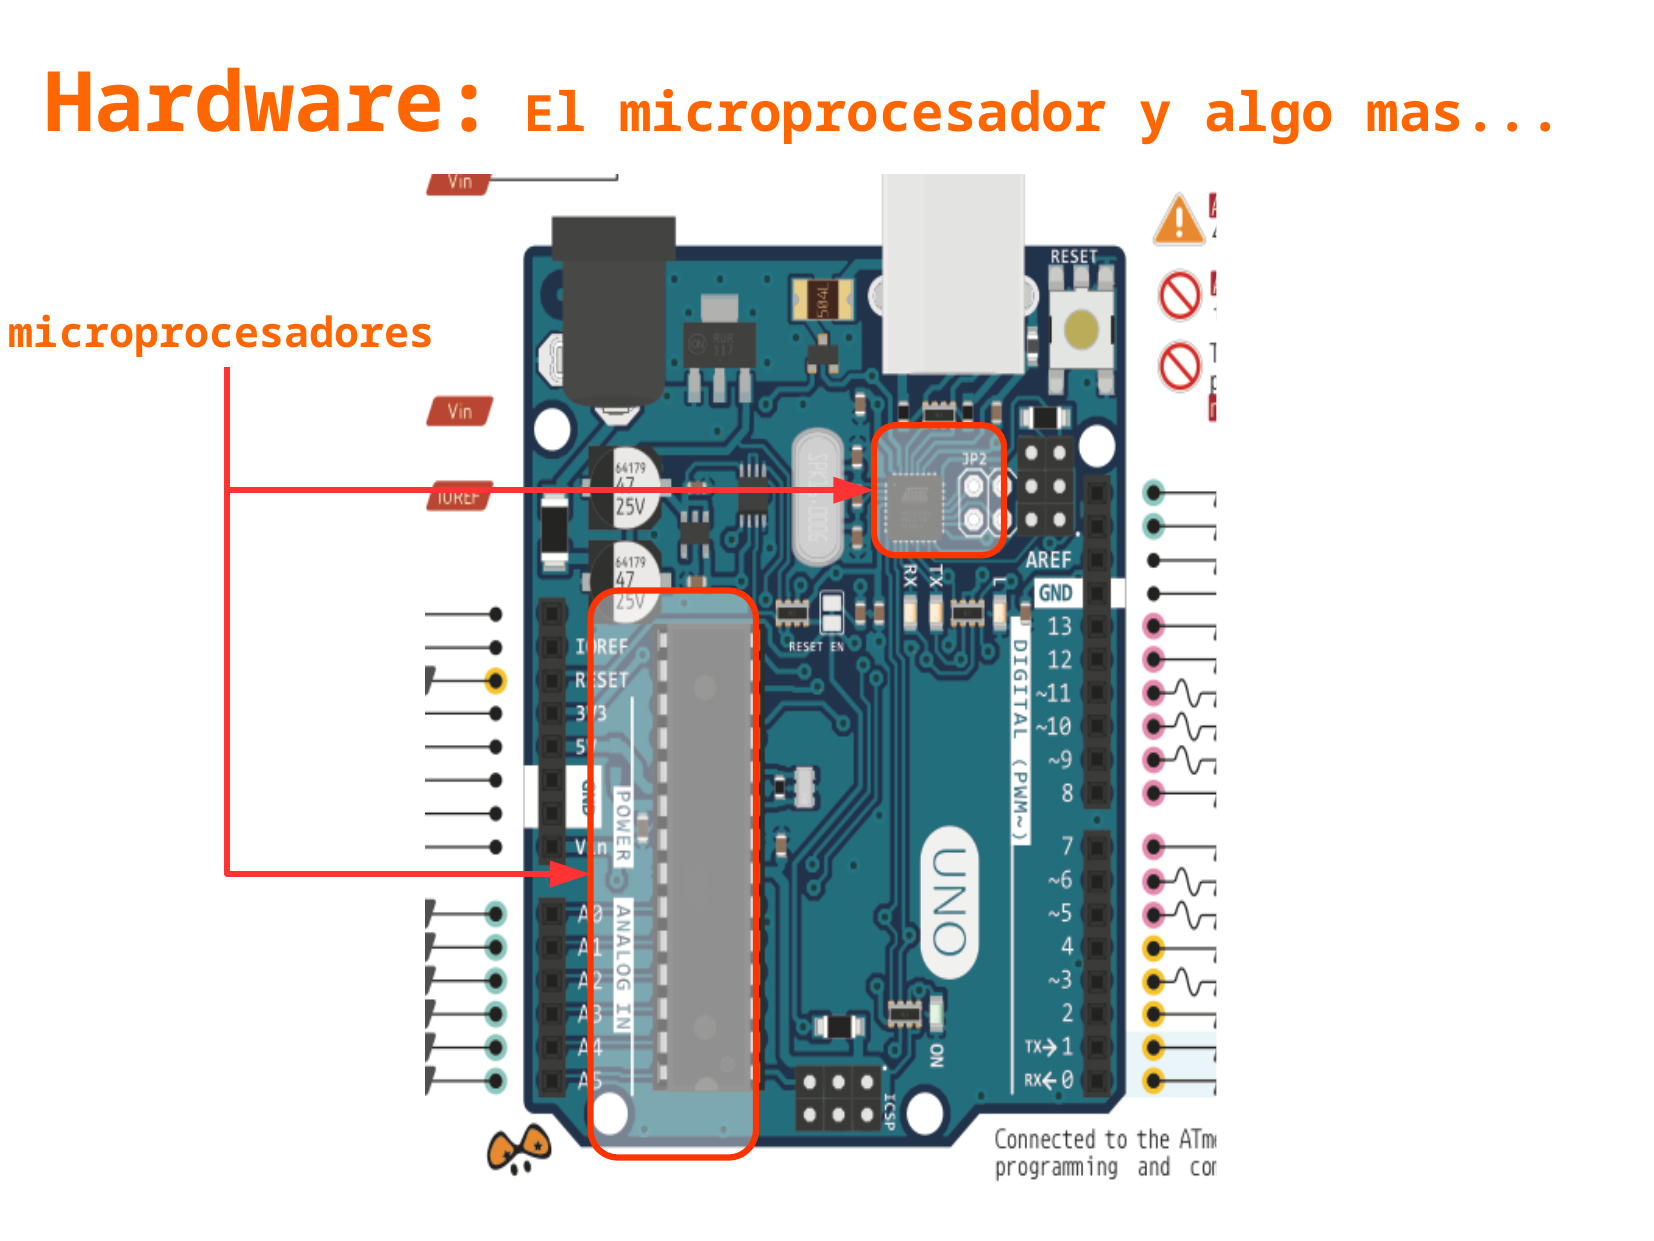

Hardware: El microprocesador y algo mas...
microprocesadores